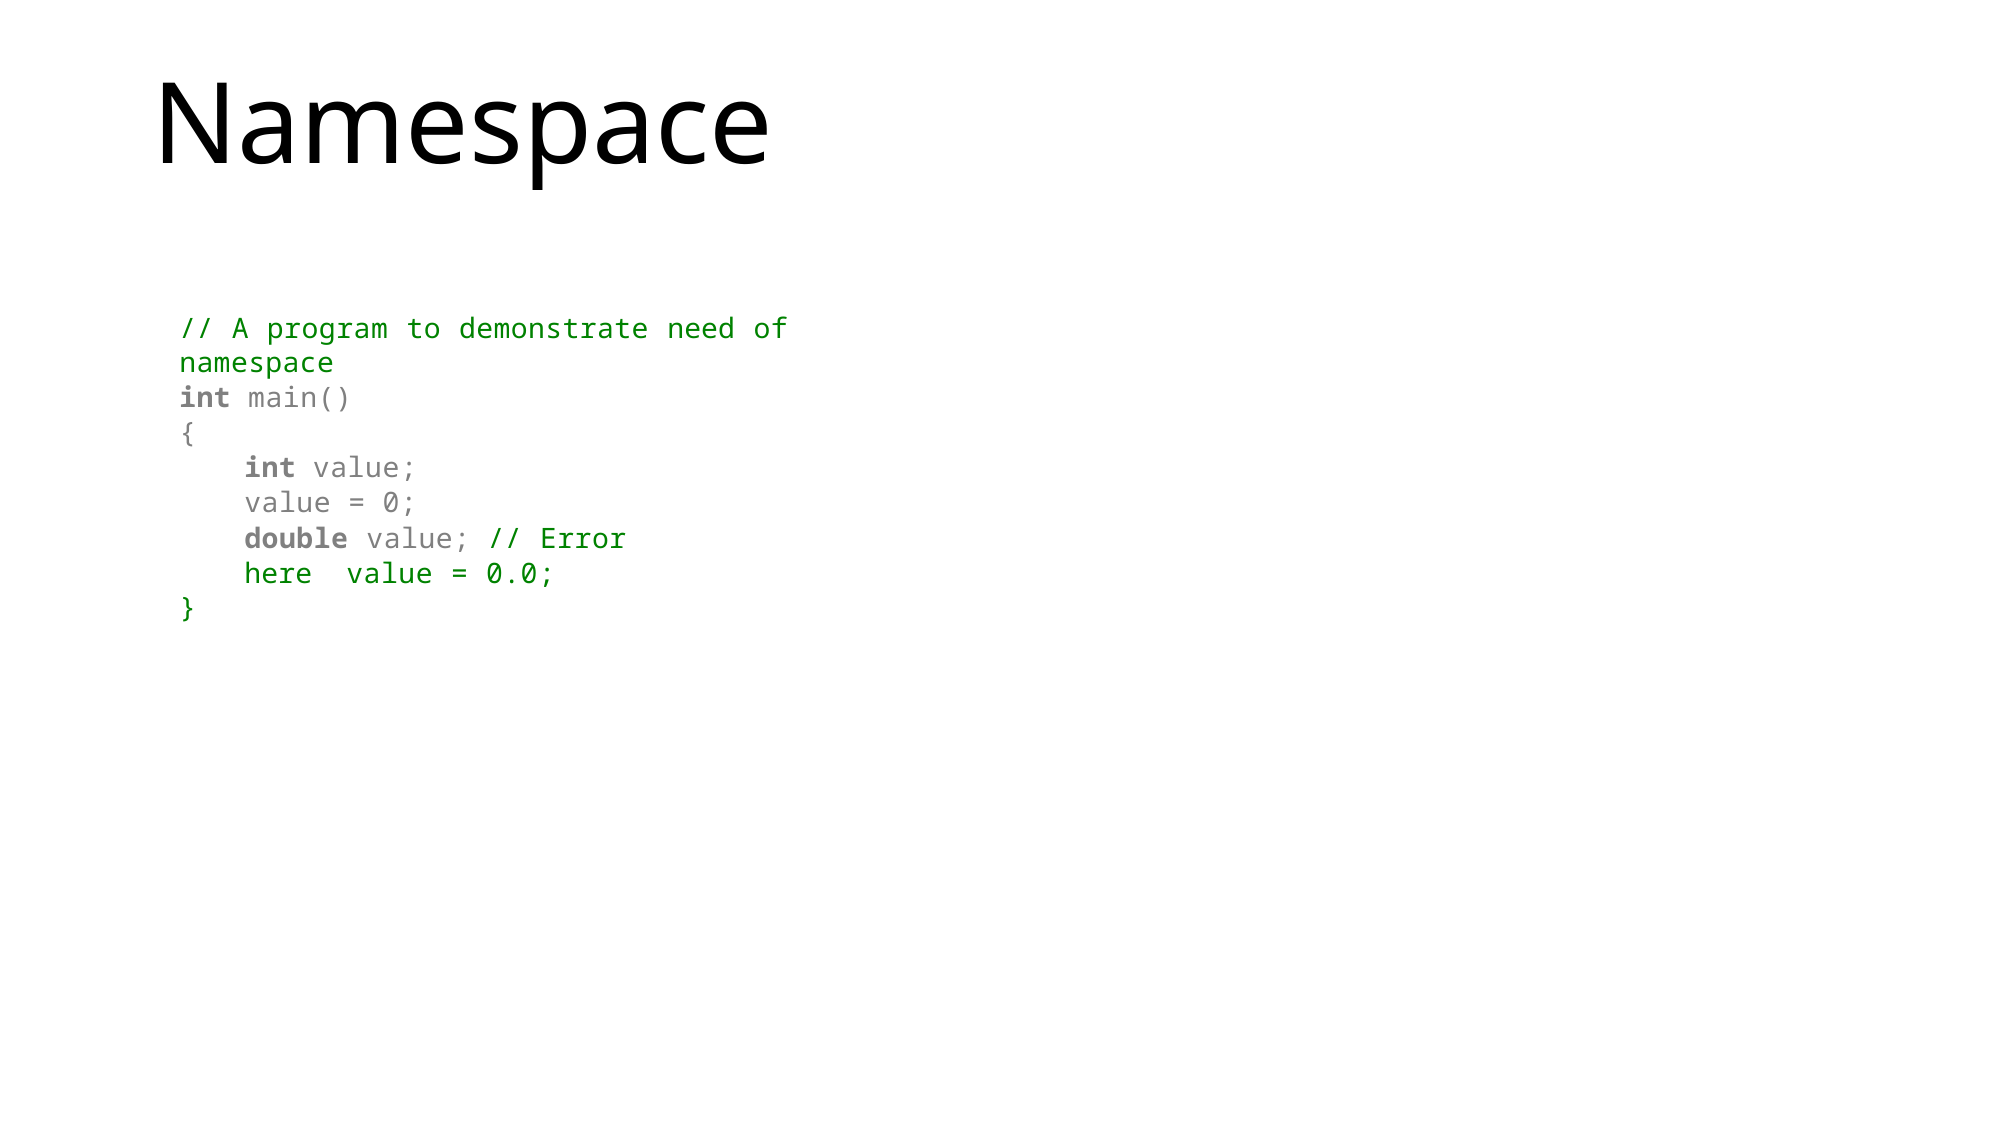

# Namespace
// A program to demonstrate need of namespace
int main()
{
int value;
value = 0;
double value; // Error here value = 0.0;
}